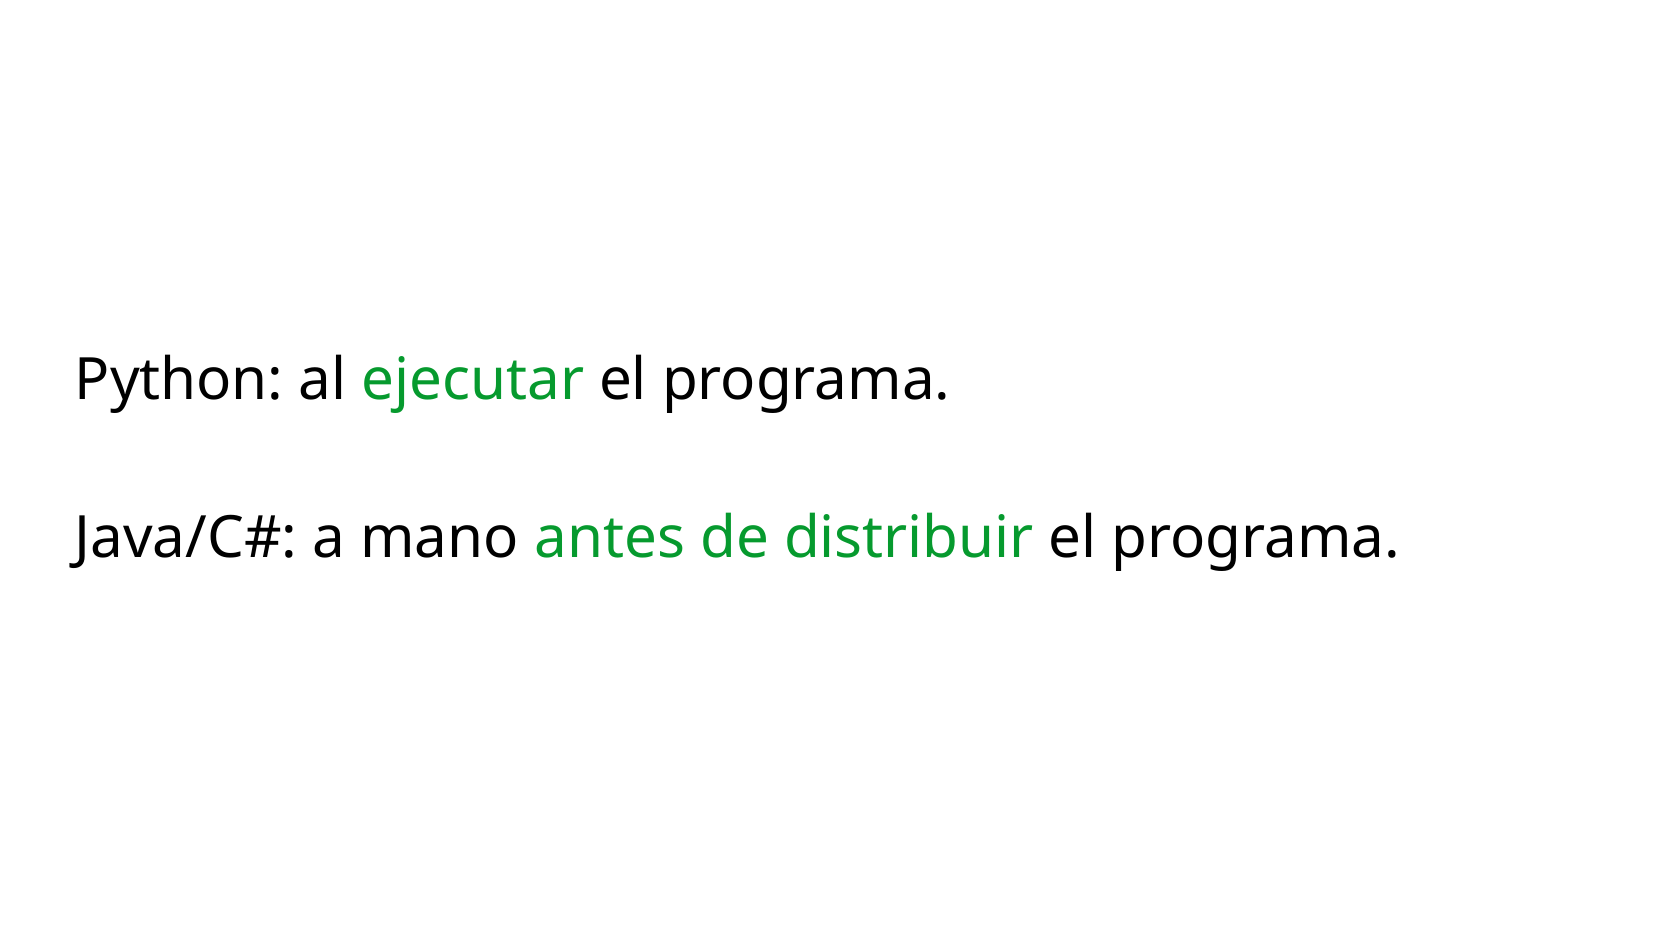

Python: al ejecutar el programa.
Java/C#: a mano antes de distribuir el programa.